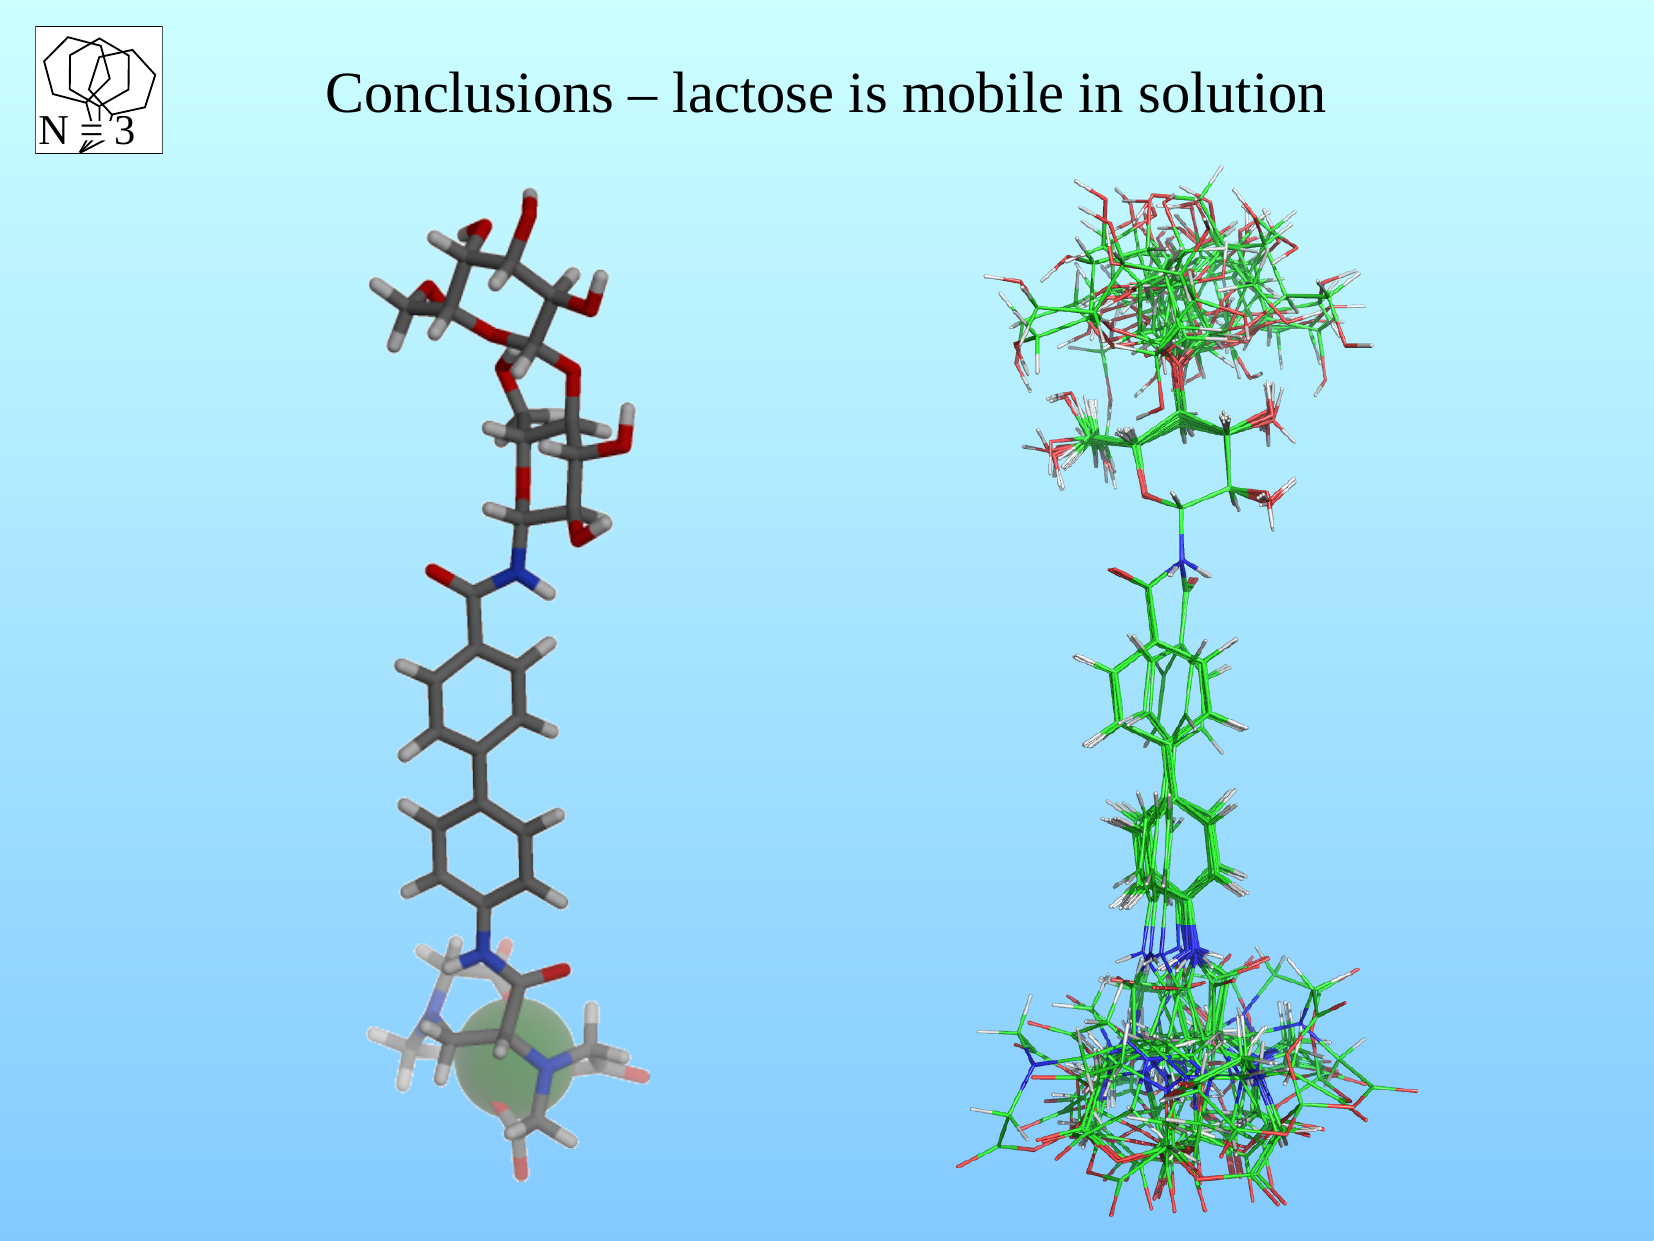

Conclusions – lactose is mobile in solution